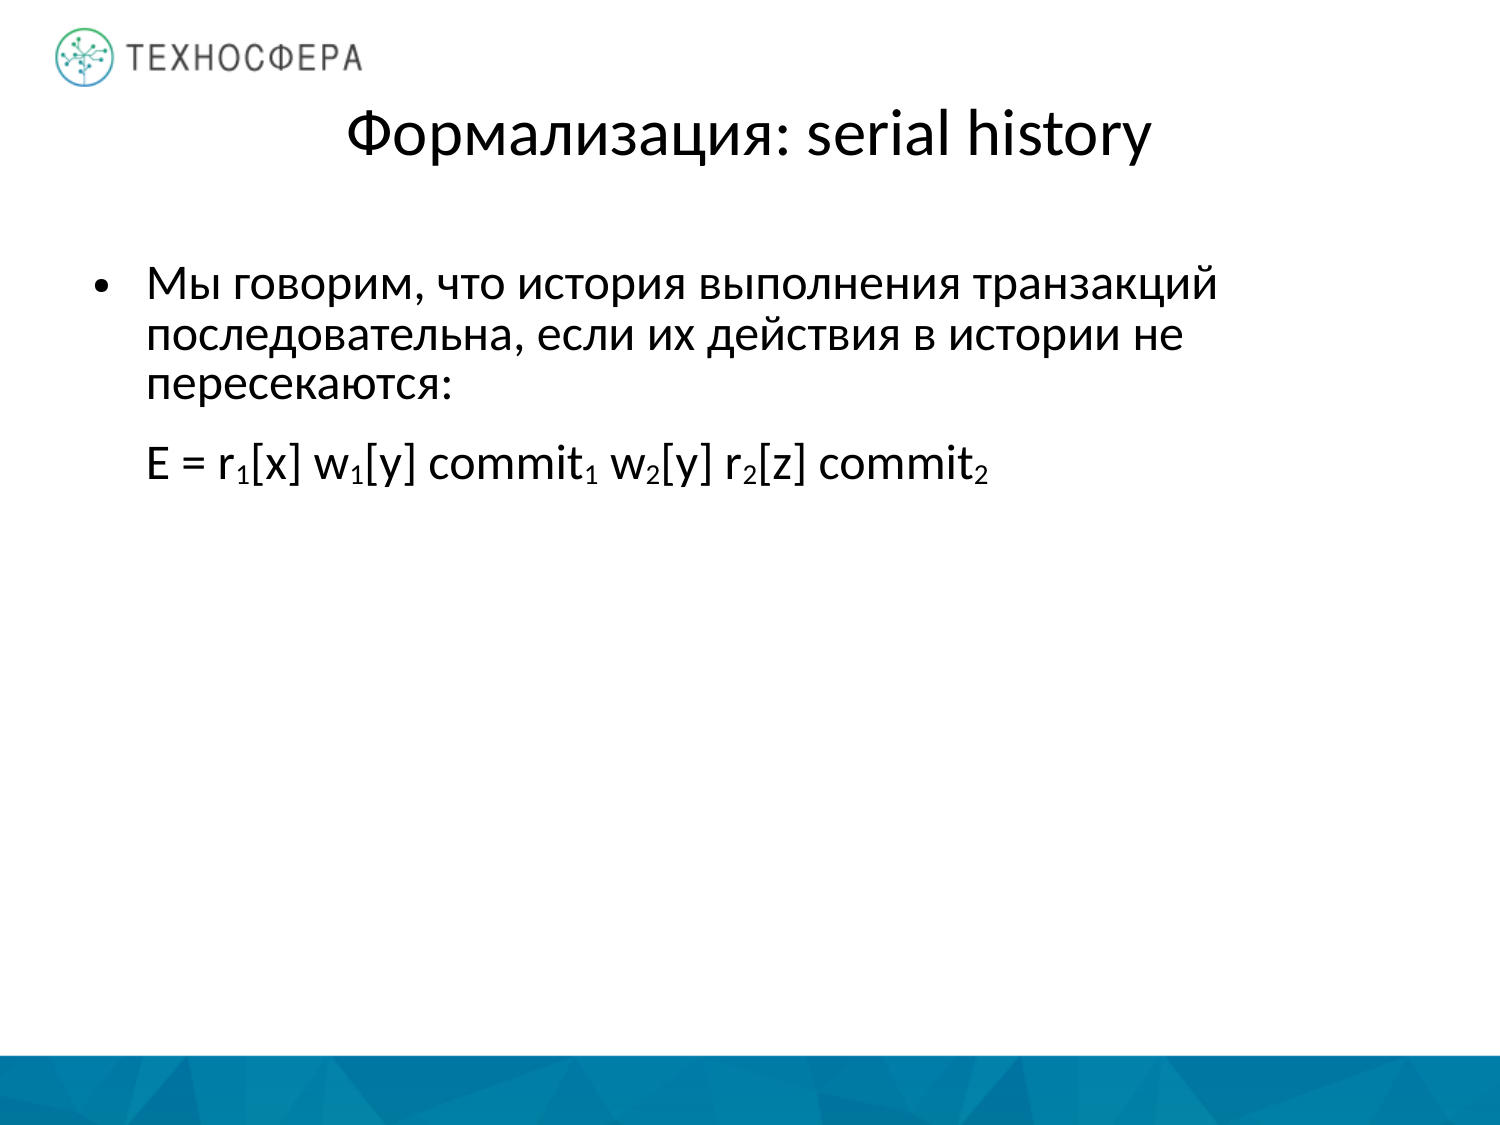

# Формализация: serial history
Мы говорим, что история выполнения транзакций последовательна, если их действия в истории не пересекаются:
E = r1[x] w1[y] commit1 w2[y] r2[z] commit2